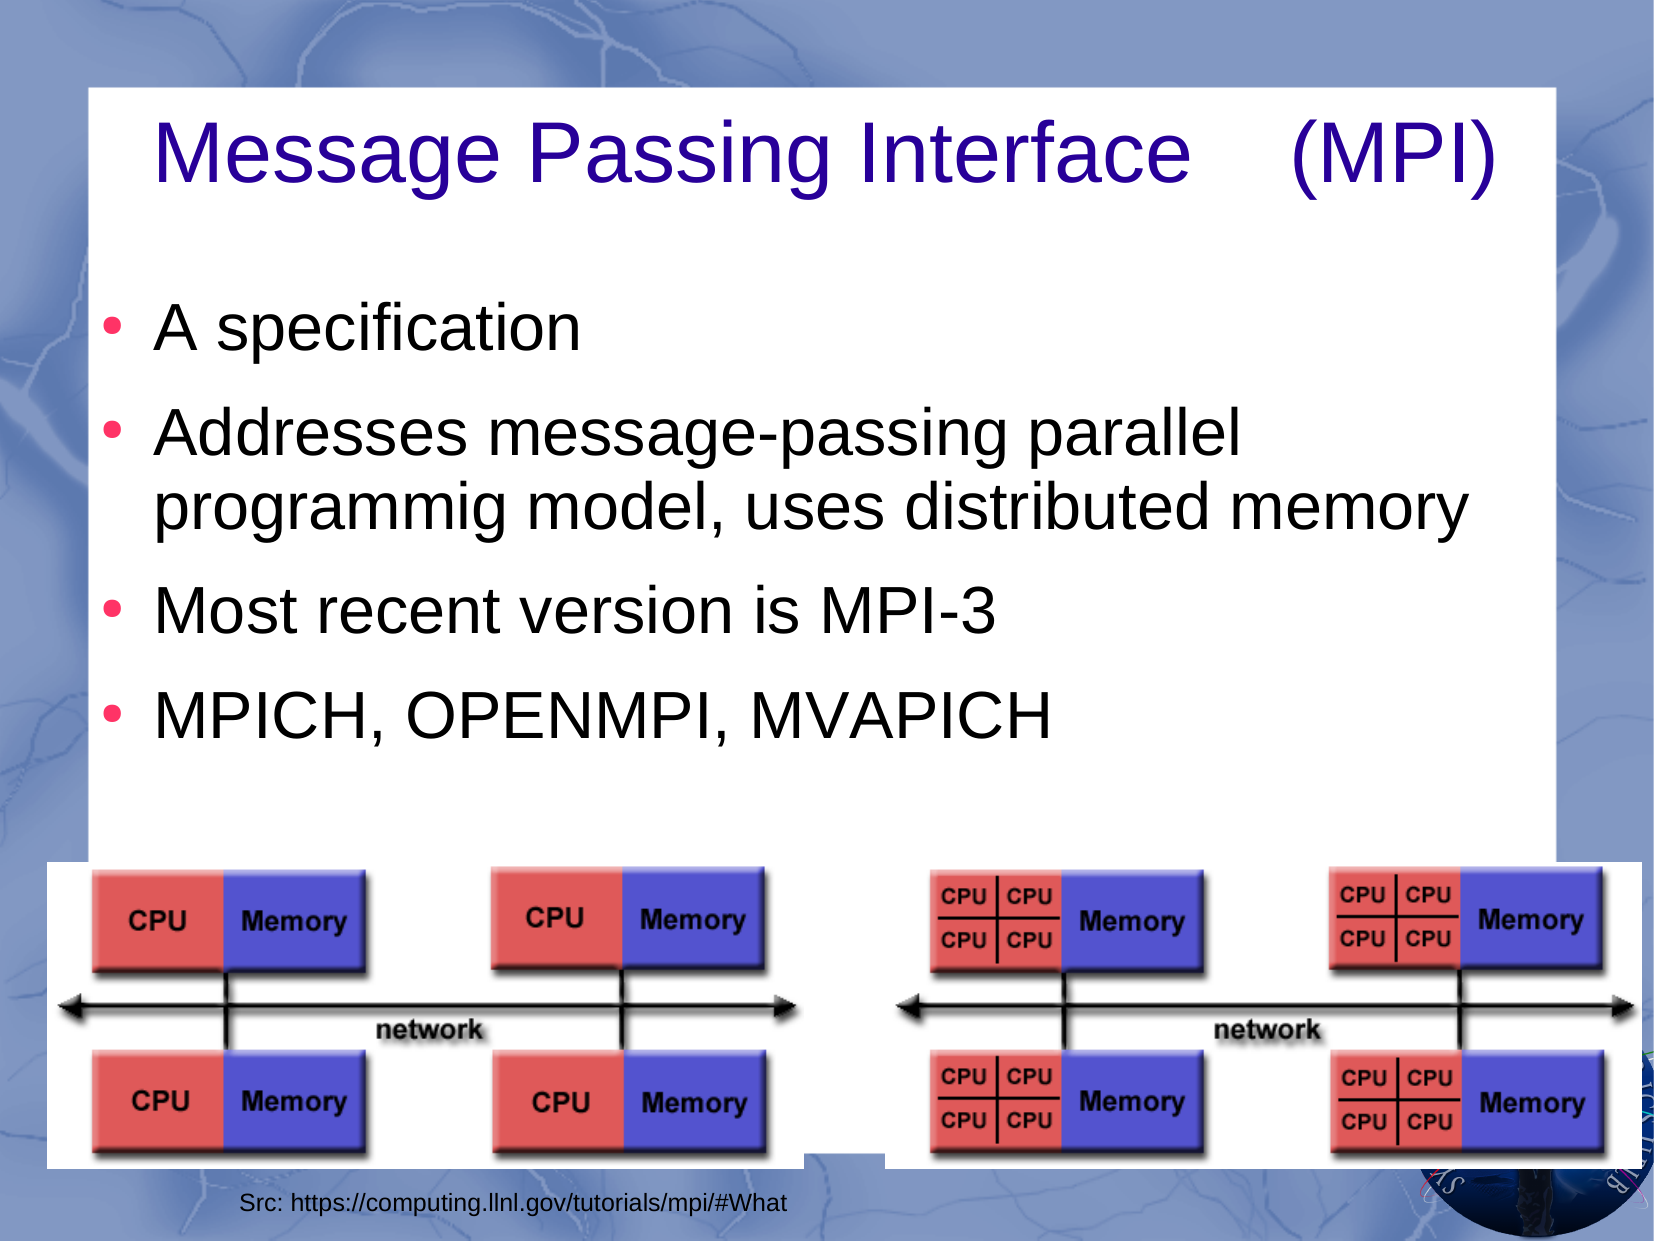

# Message Passing Interface (MPI)
A specification
Addresses message-passing parallel programmig model, uses distributed memory
Most recent version is MPI-3
MPICH, OPENMPI, MVAPICH
Src: https://computing.llnl.gov/tutorials/mpi/#What